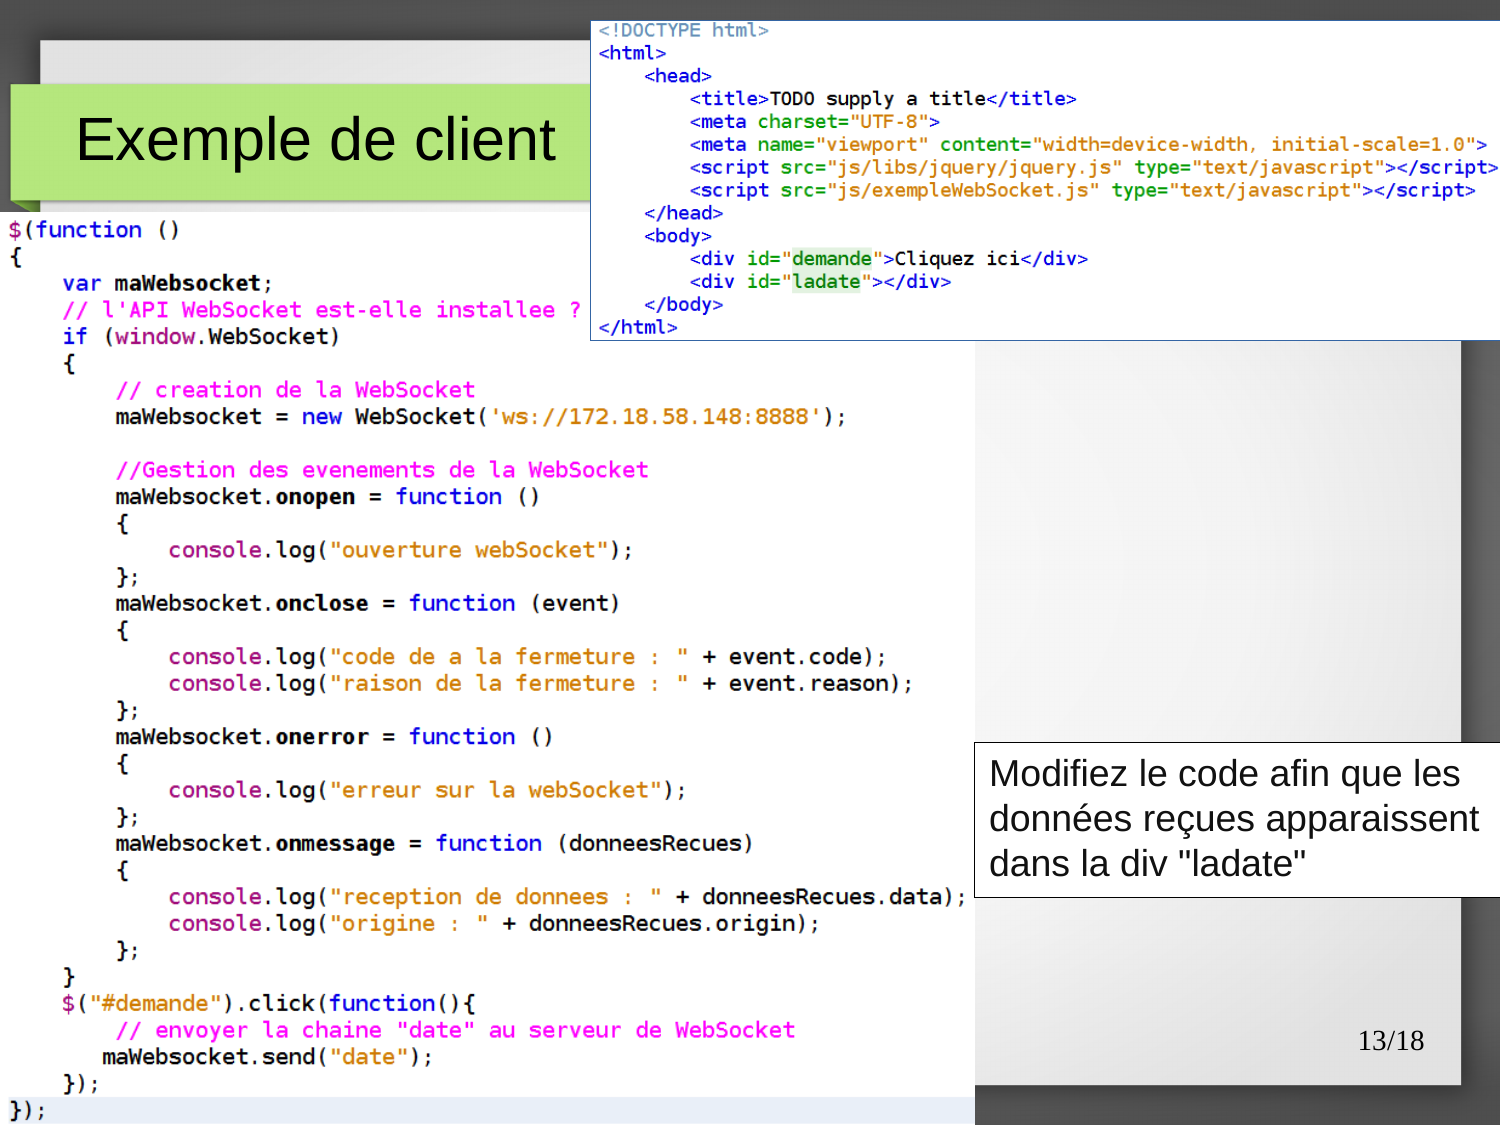

# Exemple de client
Modifiez le code afin que les données reçues apparaissent dans la div "ladate"
13